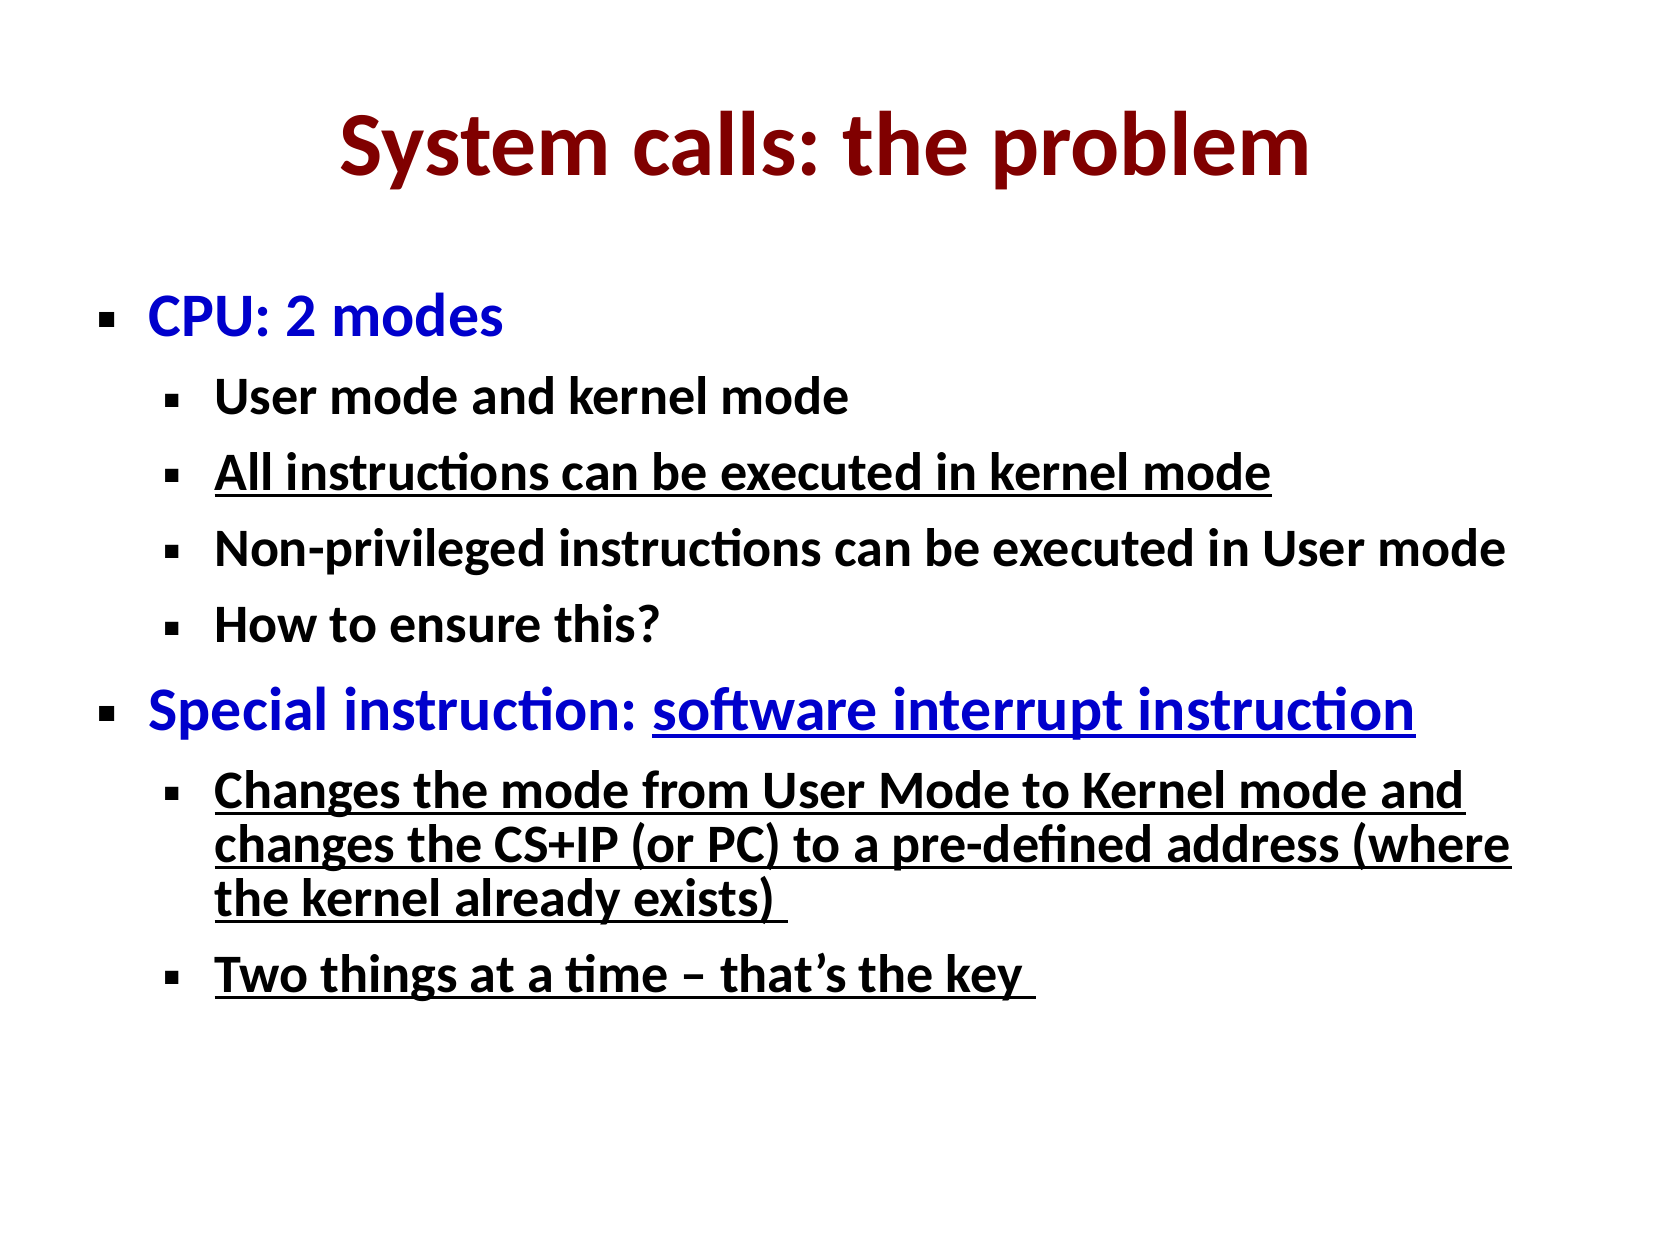

# System calls: the problem
CPU: 2 modes
User mode and kernel mode
All instructions can be executed in kernel mode
Non-privileged instructions can be executed in User mode
How to ensure this?
Special instruction: software interrupt instruction
Changes the mode from User Mode to Kernel mode and changes the CS+IP (or PC) to a pre-defined address (where the kernel already exists)
Two things at a time – that’s the key